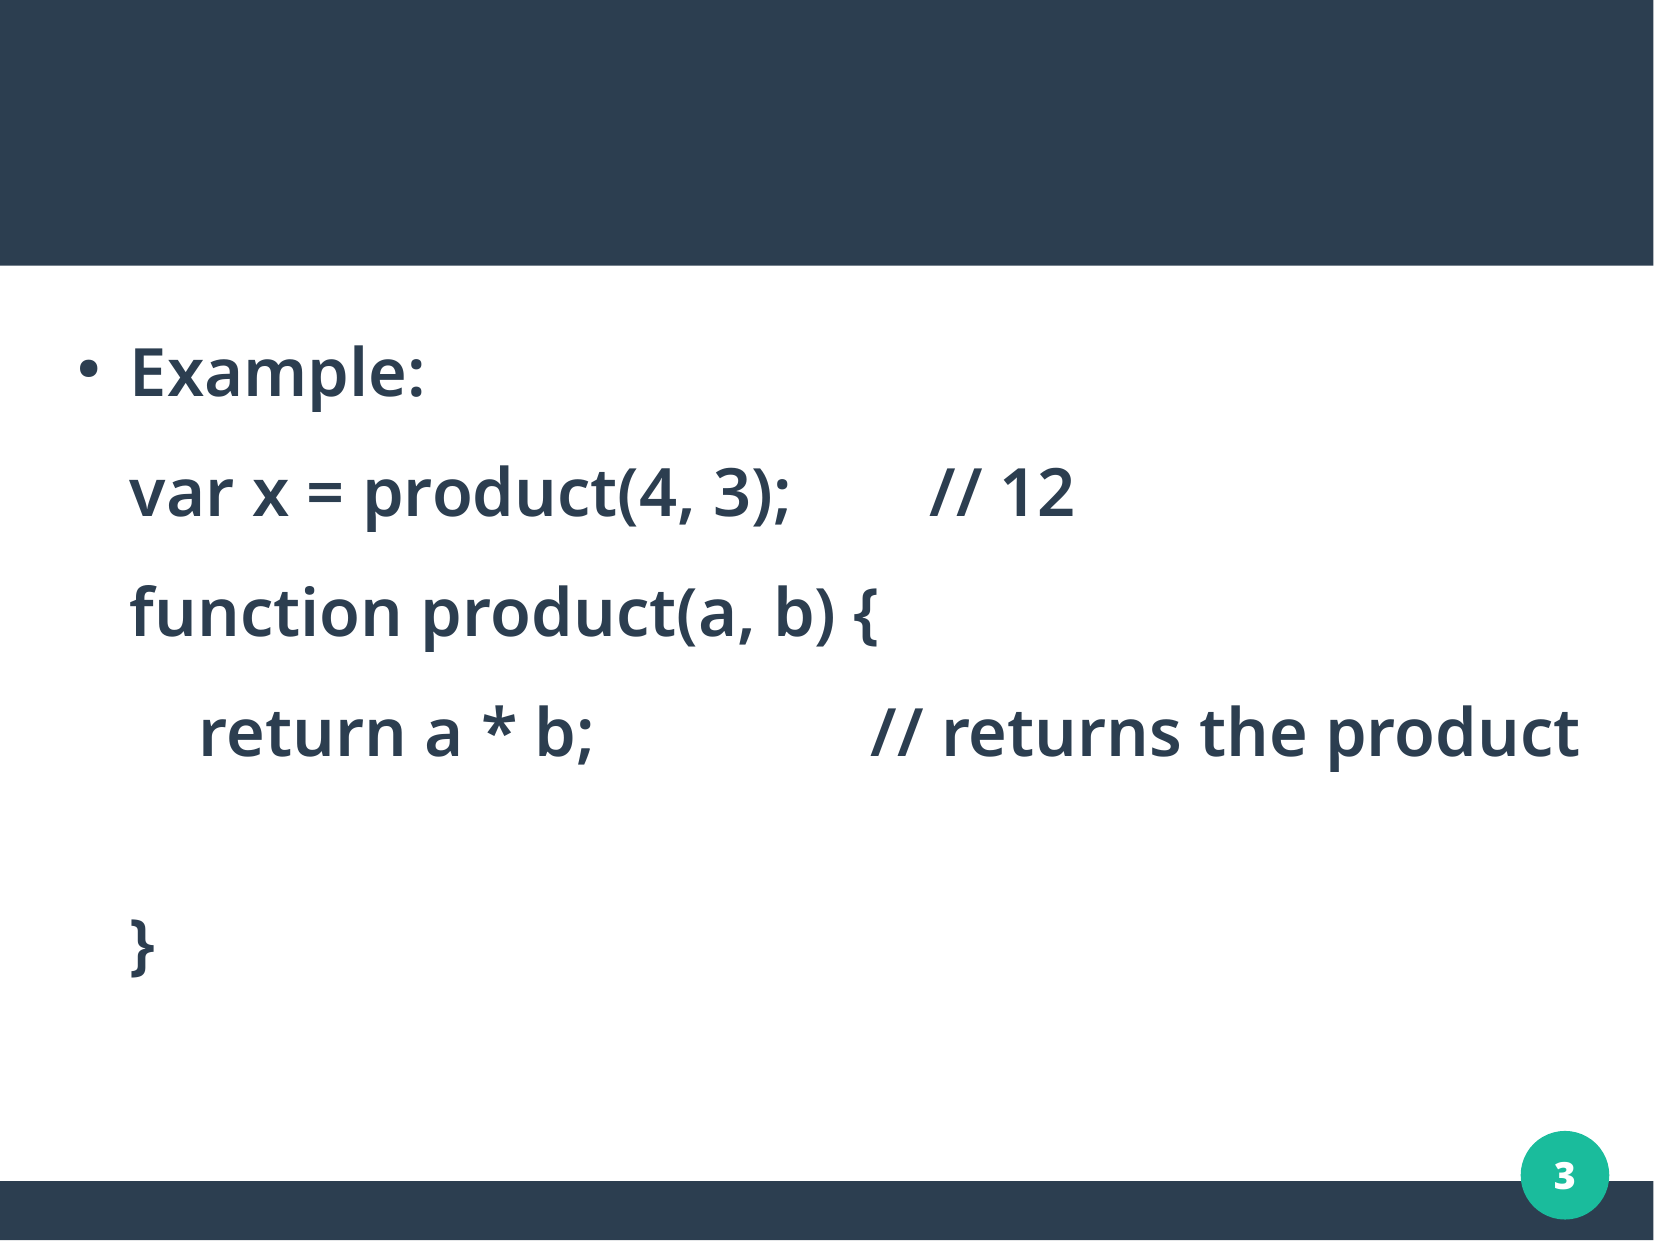

#
Example:
var x = product(4, 3); // 12
function product(a, b) {
 return a * b; // returns the product
}
3